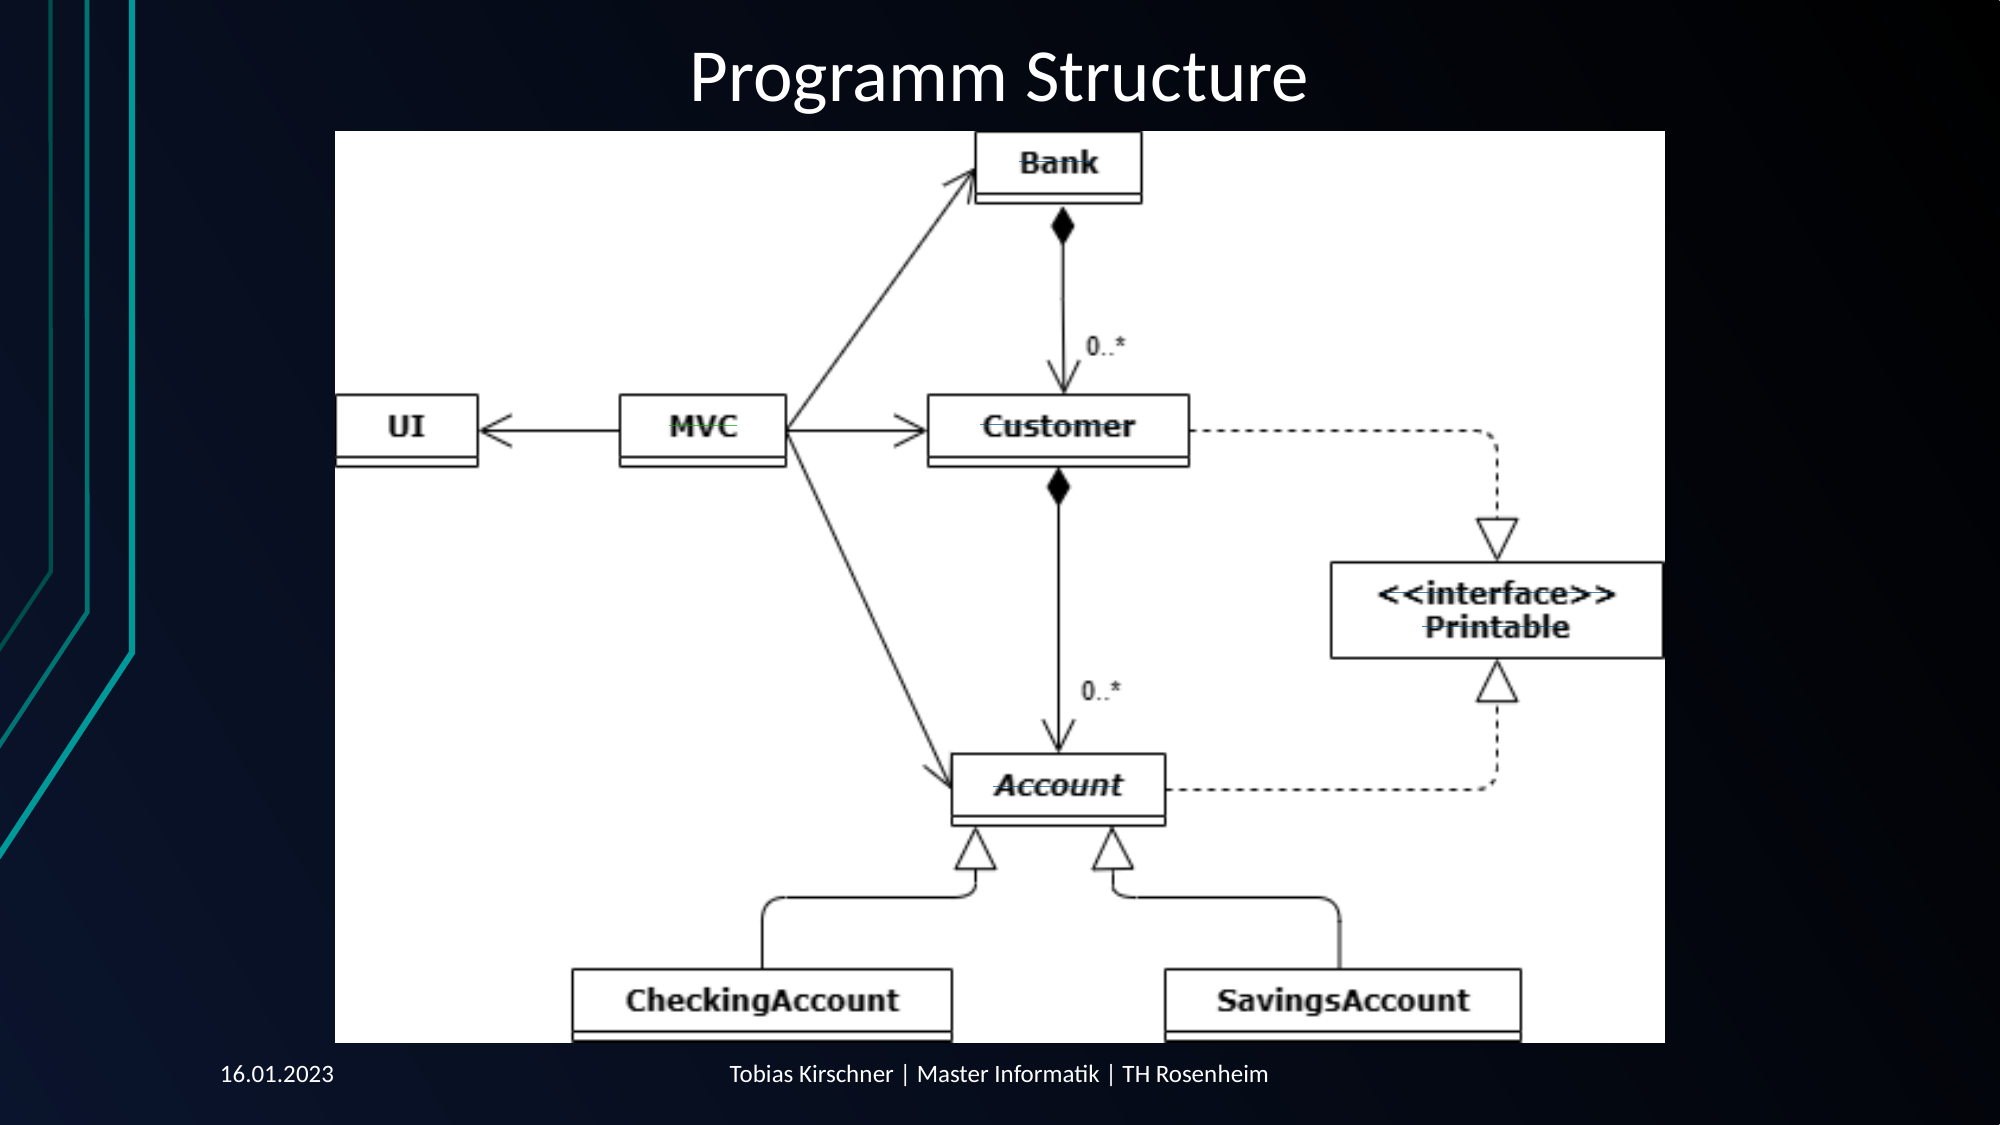

# Programm Structure
16.01.2023
Tobias Kirschner | Master Informatik | TH Rosenheim